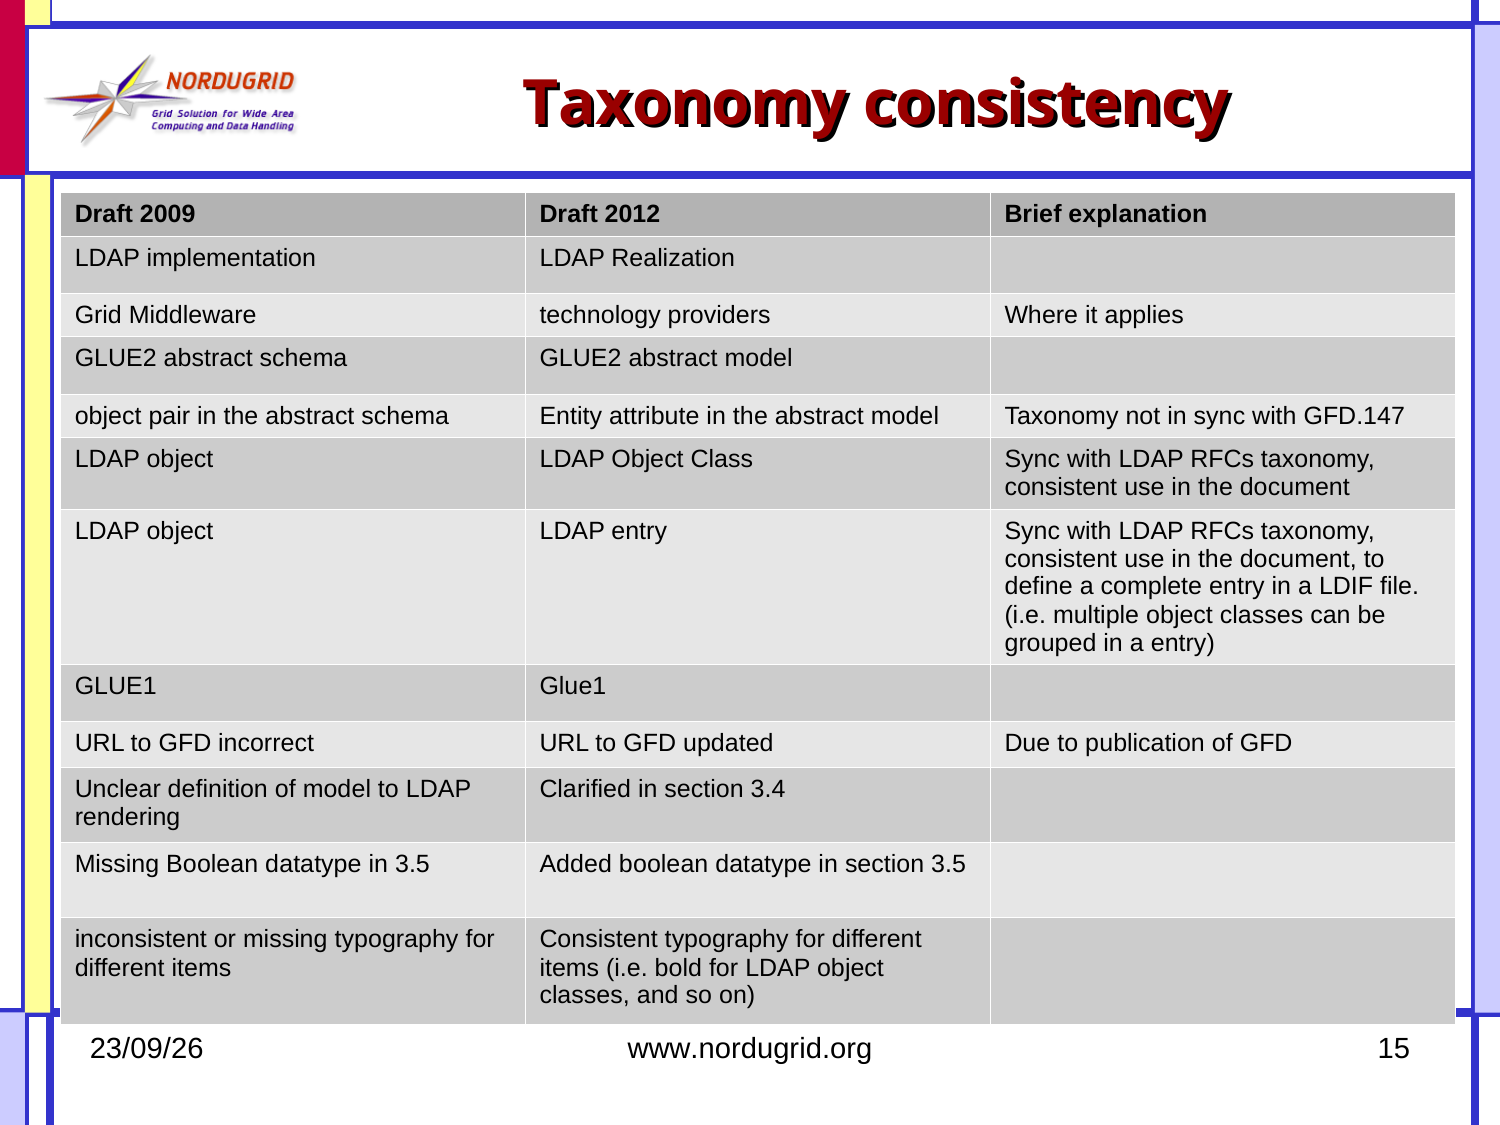

# Taxonomy consistency
| Draft 2009 | Draft 2012 | Brief explanation |
| --- | --- | --- |
| LDAP implementation | LDAP Realization | |
| Grid Middleware | technology providers | Where it applies |
| GLUE2 abstract schema | GLUE2 abstract model | |
| object pair in the abstract schema | Entity attribute in the abstract model | Taxonomy not in sync with GFD.147 |
| LDAP object | LDAP Object Class | Sync with LDAP RFCs taxonomy, consistent use in the document |
| LDAP object | LDAP entry | Sync with LDAP RFCs taxonomy, consistent use in the document, to define a complete entry in a LDIF file. (i.e. multiple object classes can be grouped in a entry) |
| GLUE1 | Glue1 | |
| URL to GFD incorrect | URL to GFD updated | Due to publication of GFD |
| Unclear definition of model to LDAP rendering | Clarified in section 3.4 | |
| Missing Boolean datatype in 3.5 | Added boolean datatype in section 3.5 | |
| inconsistent or missing typography for different items | Consistent typography for different items (i.e. bold for LDAP object classes, and so on) | |
www.nordugrid.org
15